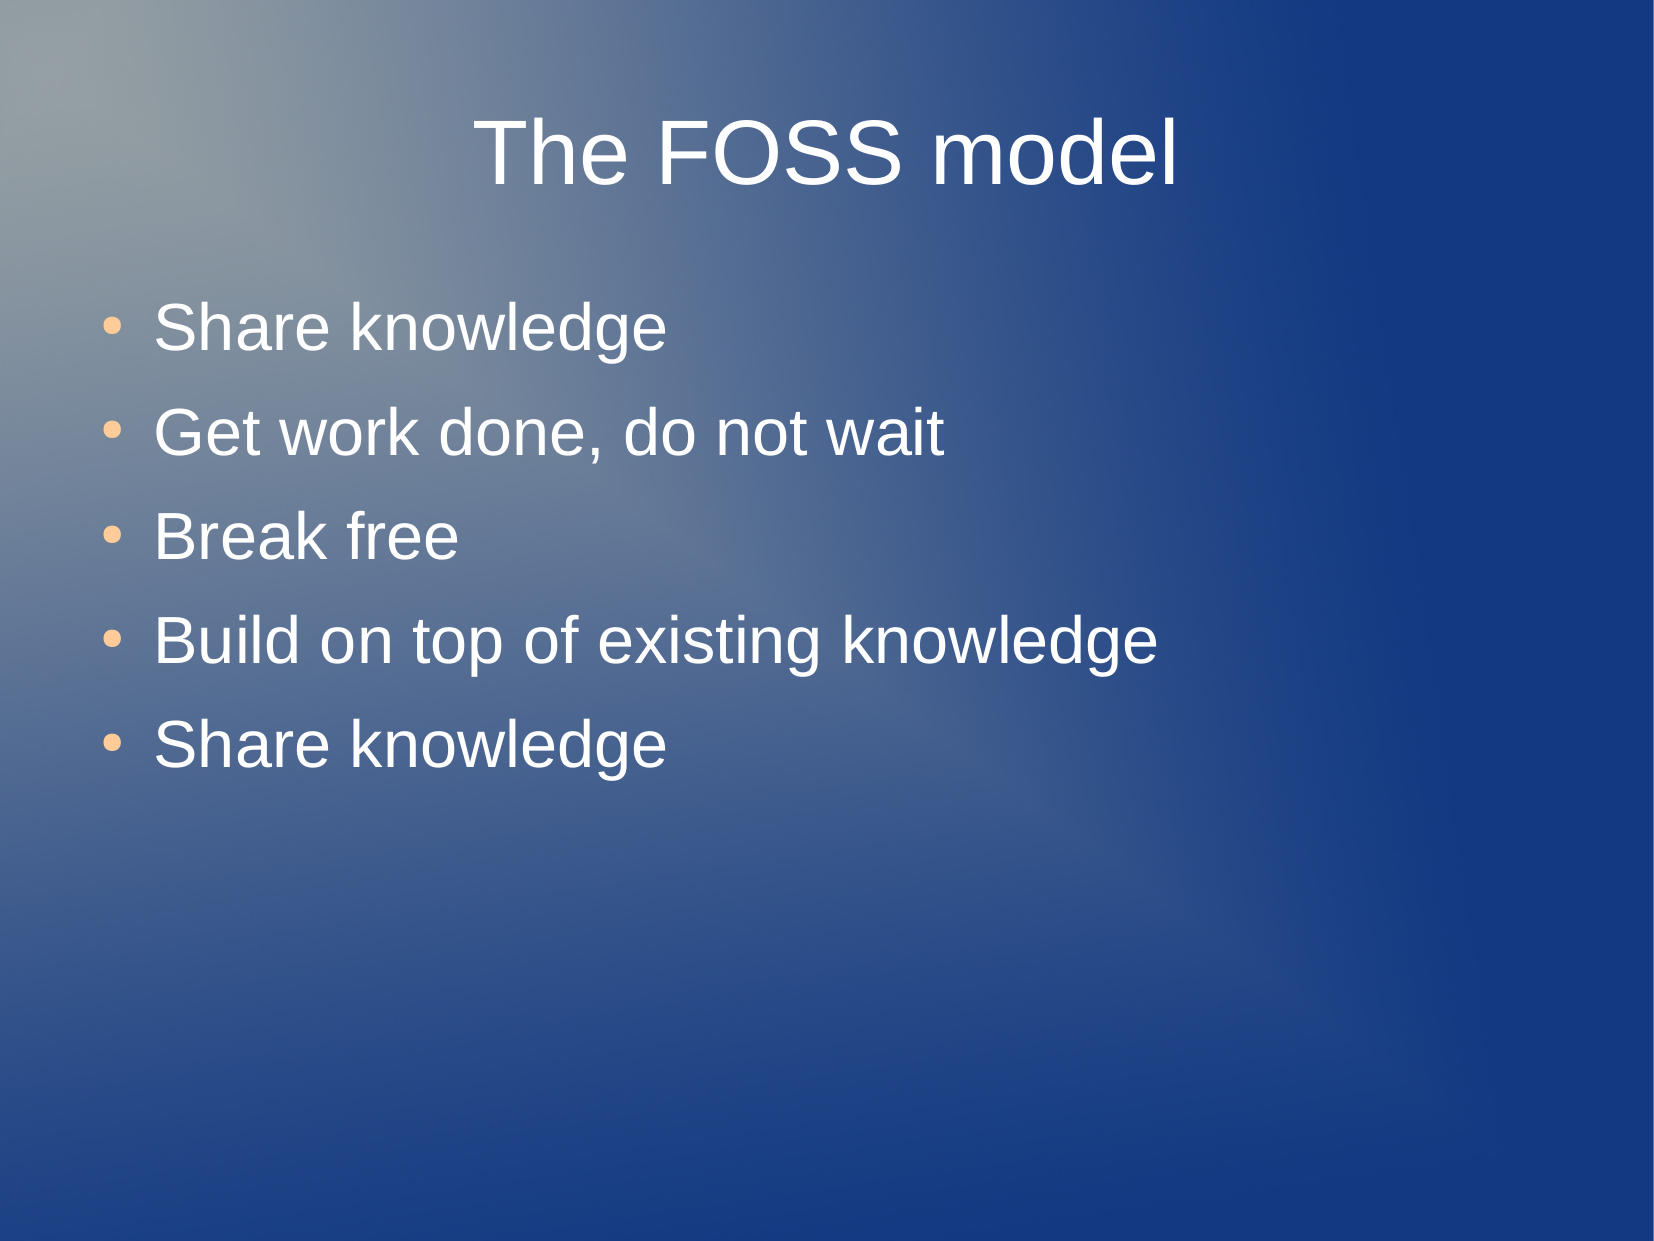

# The FOSS model
Share knowledge
Get work done, do not wait
Break free
Build on top of existing knowledge
Share knowledge